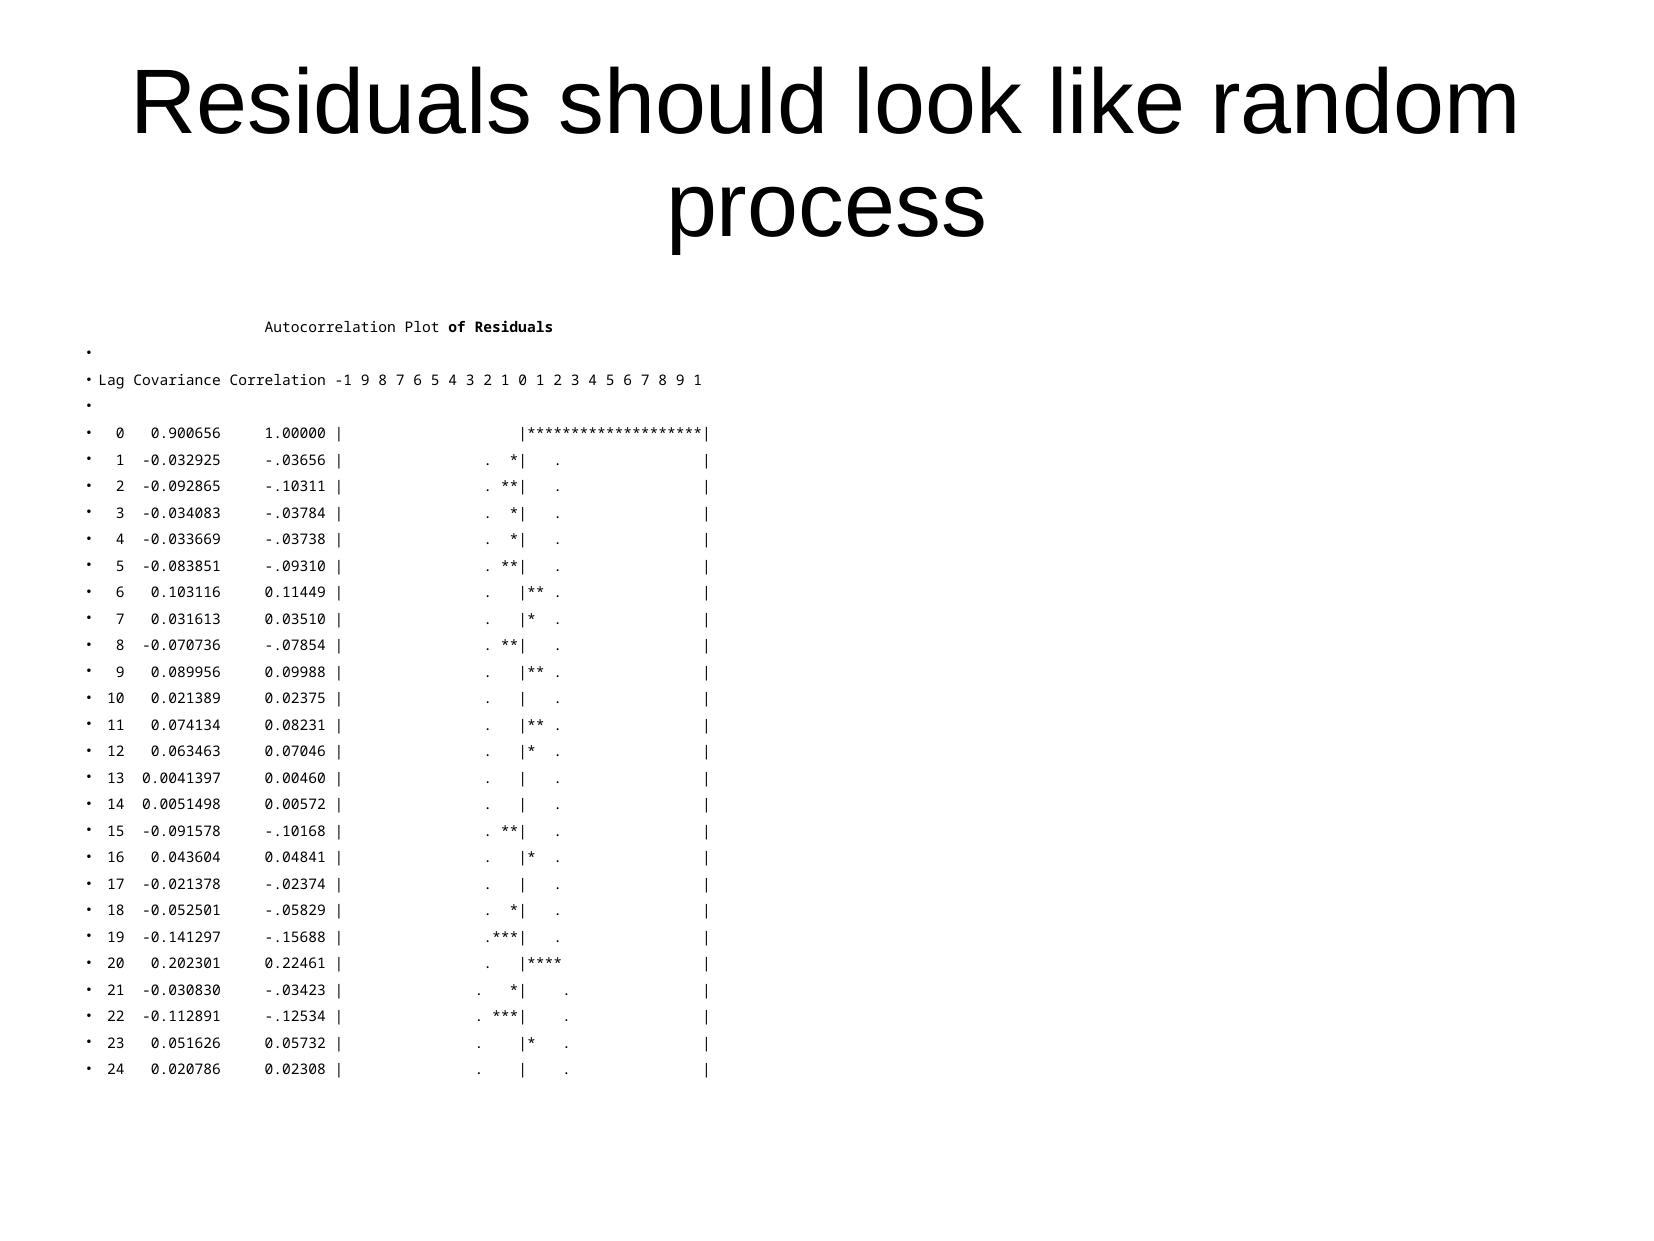

# Residuals should look like random process
 Autocorrelation Plot of Residuals
Lag Covariance Correlation -1 9 8 7 6 5 4 3 2 1 0 1 2 3 4 5 6 7 8 9 1
 0 0.900656 1.00000 | |********************|
 1 -0.032925 -.03656 | . *| . |
 2 -0.092865 -.10311 | . **| . |
 3 -0.034083 -.03784 | . *| . |
 4 -0.033669 -.03738 | . *| . |
 5 -0.083851 -.09310 | . **| . |
 6 0.103116 0.11449 | . |** . |
 7 0.031613 0.03510 | . |* . |
 8 -0.070736 -.07854 | . **| . |
 9 0.089956 0.09988 | . |** . |
 10 0.021389 0.02375 | . | . |
 11 0.074134 0.08231 | . |** . |
 12 0.063463 0.07046 | . |* . |
 13 0.0041397 0.00460 | . | . |
 14 0.0051498 0.00572 | . | . |
 15 -0.091578 -.10168 | . **| . |
 16 0.043604 0.04841 | . |* . |
 17 -0.021378 -.02374 | . | . |
 18 -0.052501 -.05829 | . *| . |
 19 -0.141297 -.15688 | .***| . |
 20 0.202301 0.22461 | . |**** |
 21 -0.030830 -.03423 | . *| . |
 22 -0.112891 -.12534 | . ***| . |
 23 0.051626 0.05732 | . |* . |
 24 0.020786 0.02308 | . | . |